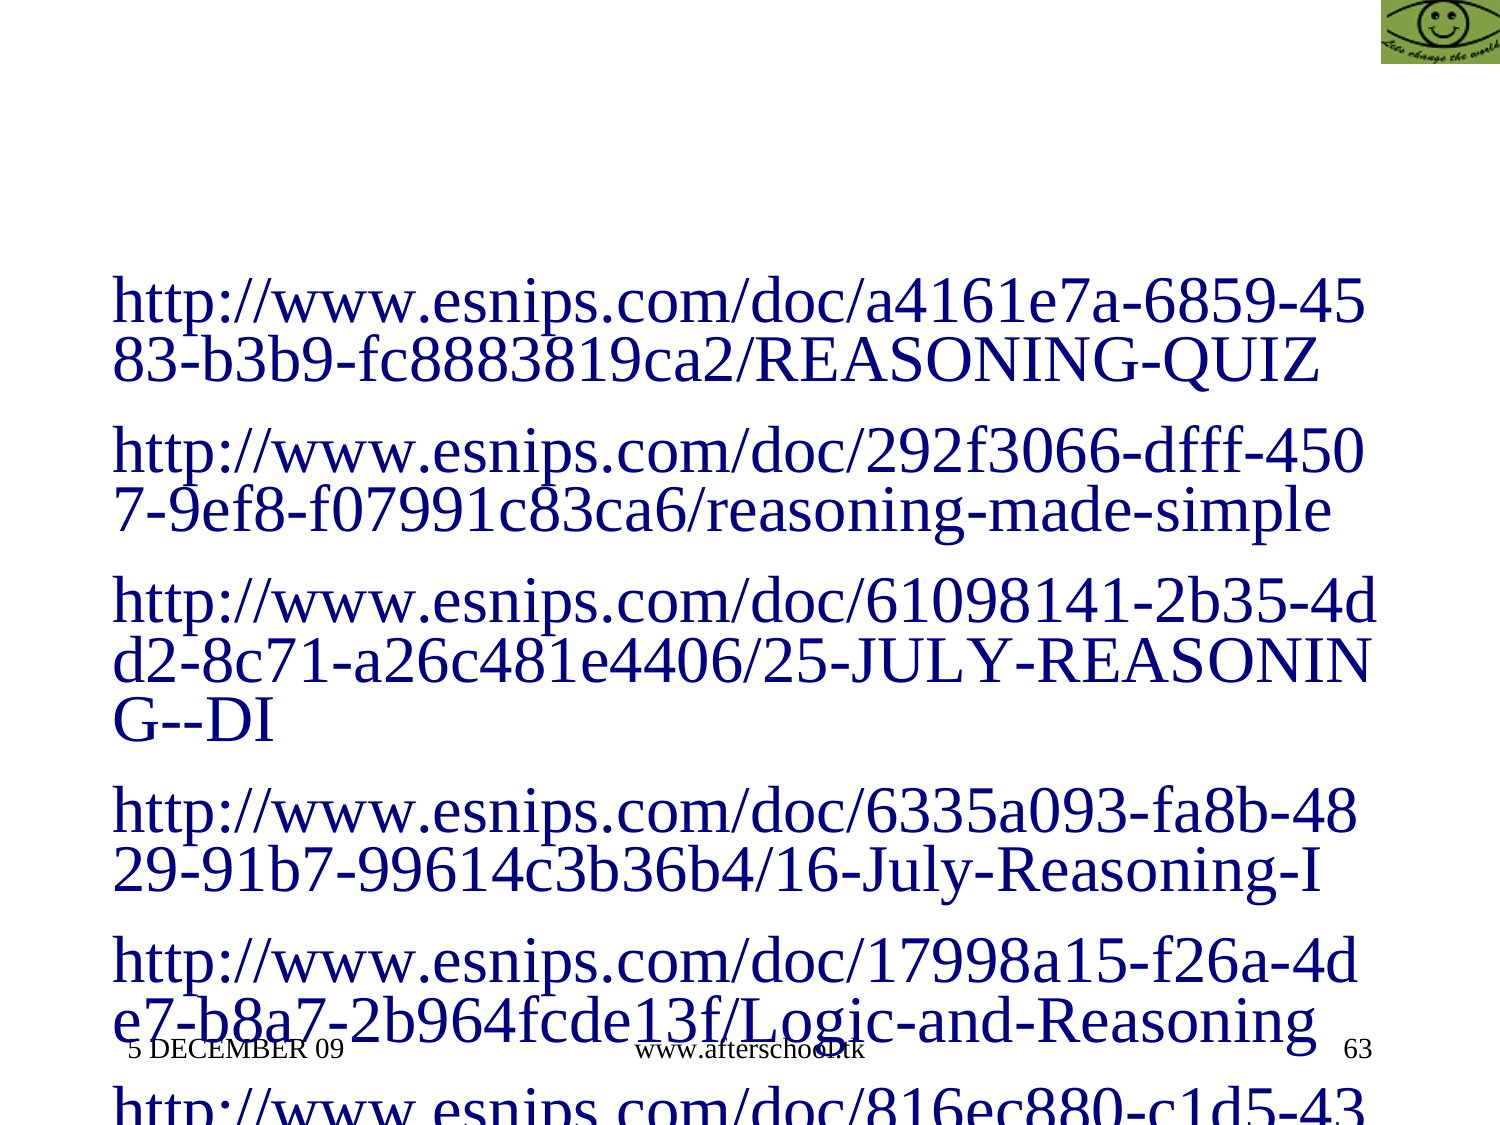

#
http://www.esnips.com/doc/a4161e7a-6859-4583-b3b9-fc8883819ca2/REASONING-QUIZ
http://www.esnips.com/doc/292f3066-dfff-4507-9ef8-f07991c83ca6/reasoning-made-simple
http://www.esnips.com/doc/61098141-2b35-4dd2-8c71-a26c481e4406/25-JULY-REASONING--DI
http://www.esnips.com/doc/6335a093-fa8b-4829-91b7-99614c3b36b4/16-July-Reasoning-I
http://www.esnips.com/doc/17998a15-f26a-4de7-b8a7-2b964fcde13f/Logic-and-Reasoning
http://www.esnips.com/doc/816ec880-c1d5-436c-b5f3-d05525416f0e/1-AUGUST-Reasoning--DI
http://www.esnips.com/doc/026362a7-efe4-42ef-afe2-1cf7c672d11f/17-reasoning-II
http://www.esnips.com/doc/ebceaf38-3af0-4b62-bd4a-1a9c1b002d47/reasoning-15-may
MFI Seminar Jain PG College
AFTERSCHOOOL centre for social entrepreneurship
63